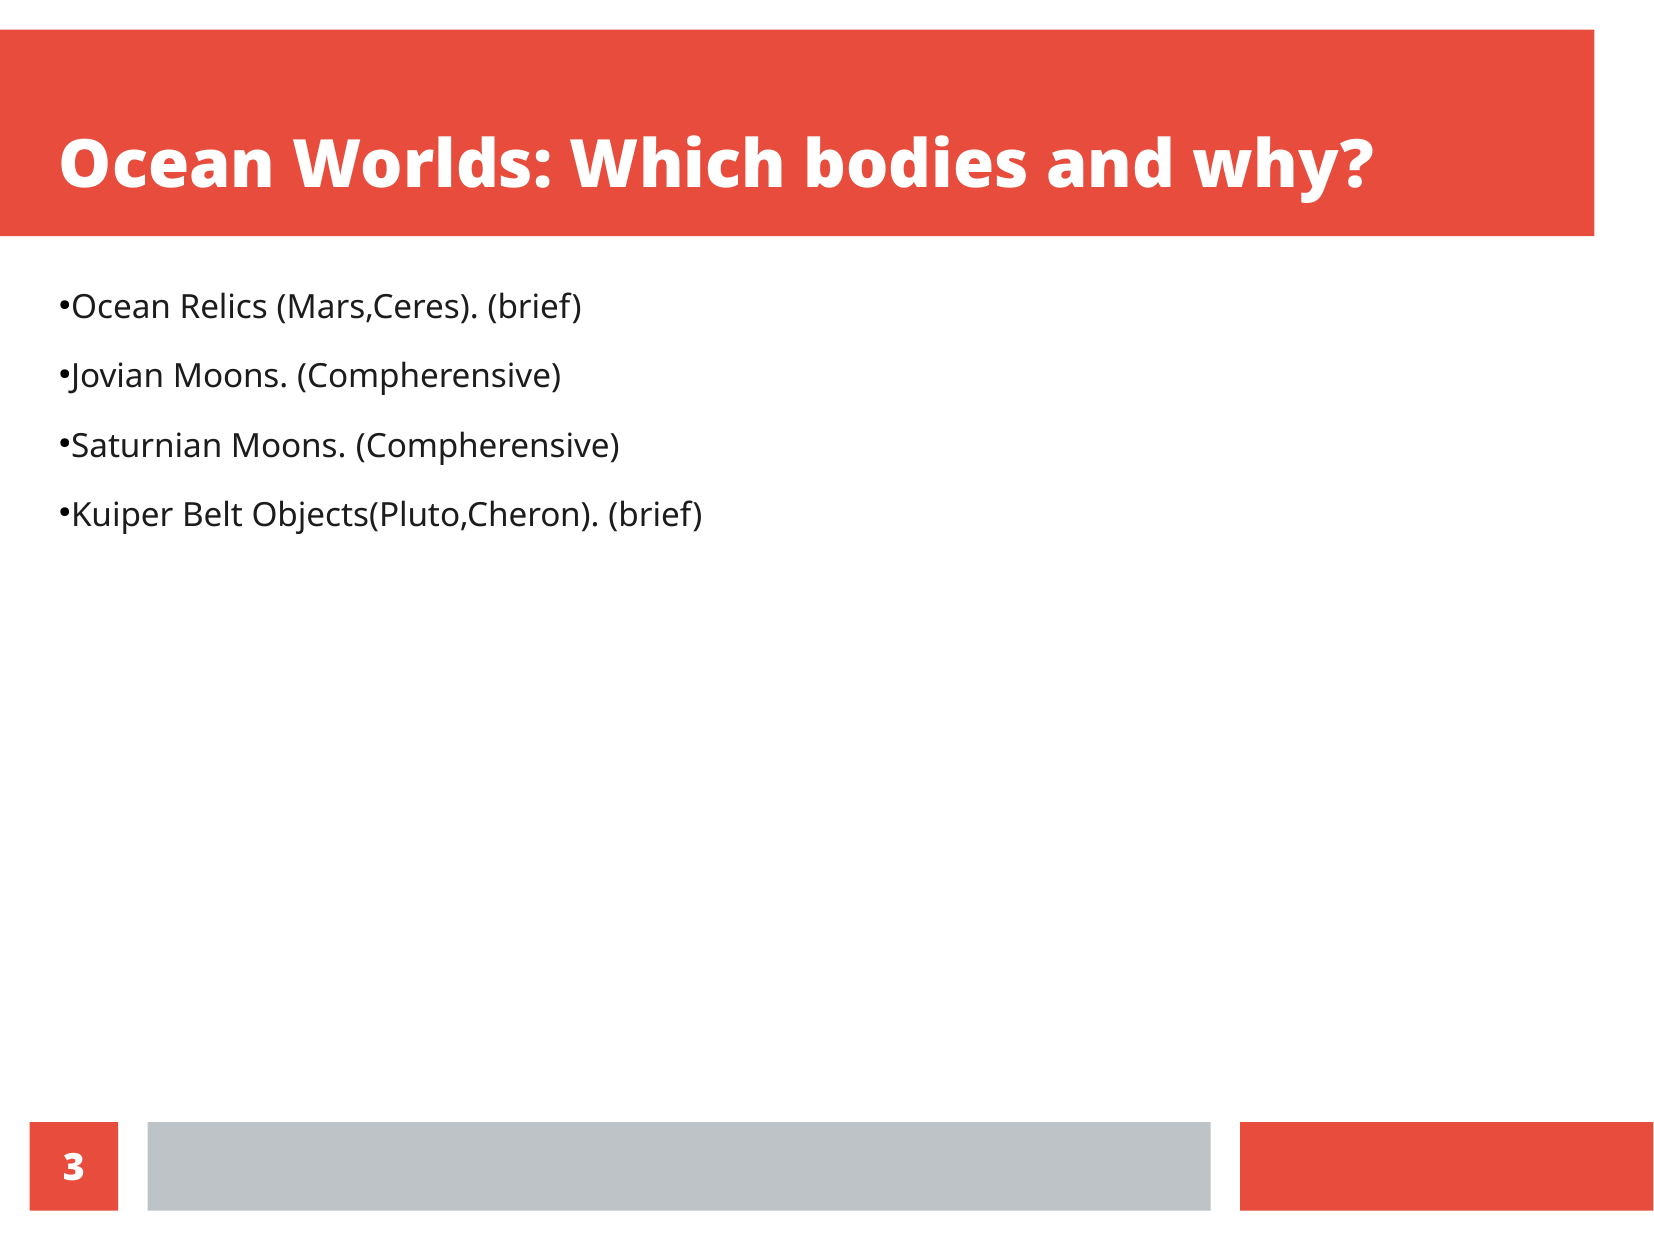

# Ocean Worlds: Which bodies and why?
Ocean Relics (Mars,Ceres). (brief)
Jovian Moons. (Compherensive)
Saturnian Moons. (Compherensive)
Kuiper Belt Objects(Pluto,Cheron). (brief)
3